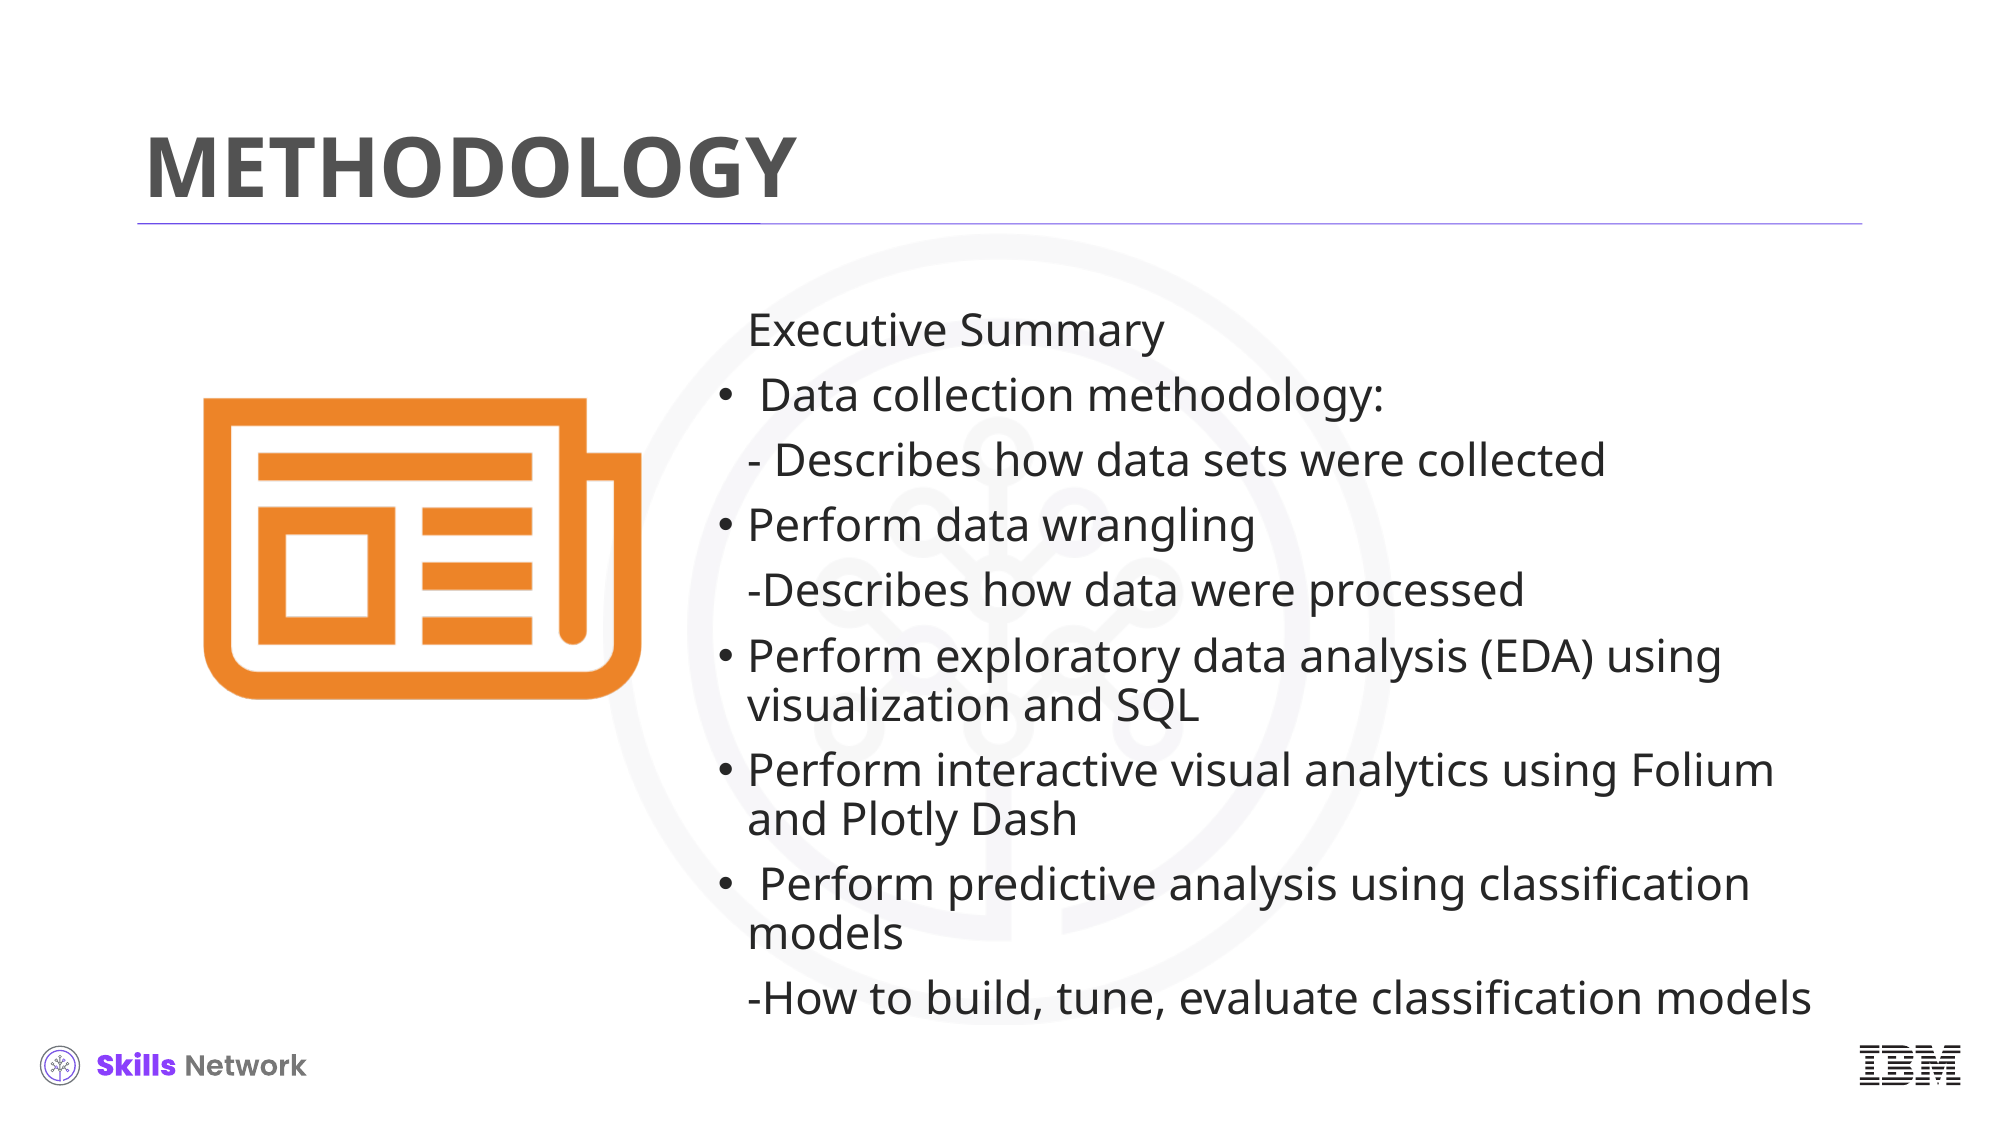

# METHODOLOGY
Executive Summary
 Data collection methodology:
- Describes how data sets were collected
Perform data wrangling
-Describes how data were processed
Perform exploratory data analysis (EDA) using visualization and SQL
Perform interactive visual analytics using Folium and Plotly Dash
 Perform predictive analysis using classification models
-How to build, tune, evaluate classification models